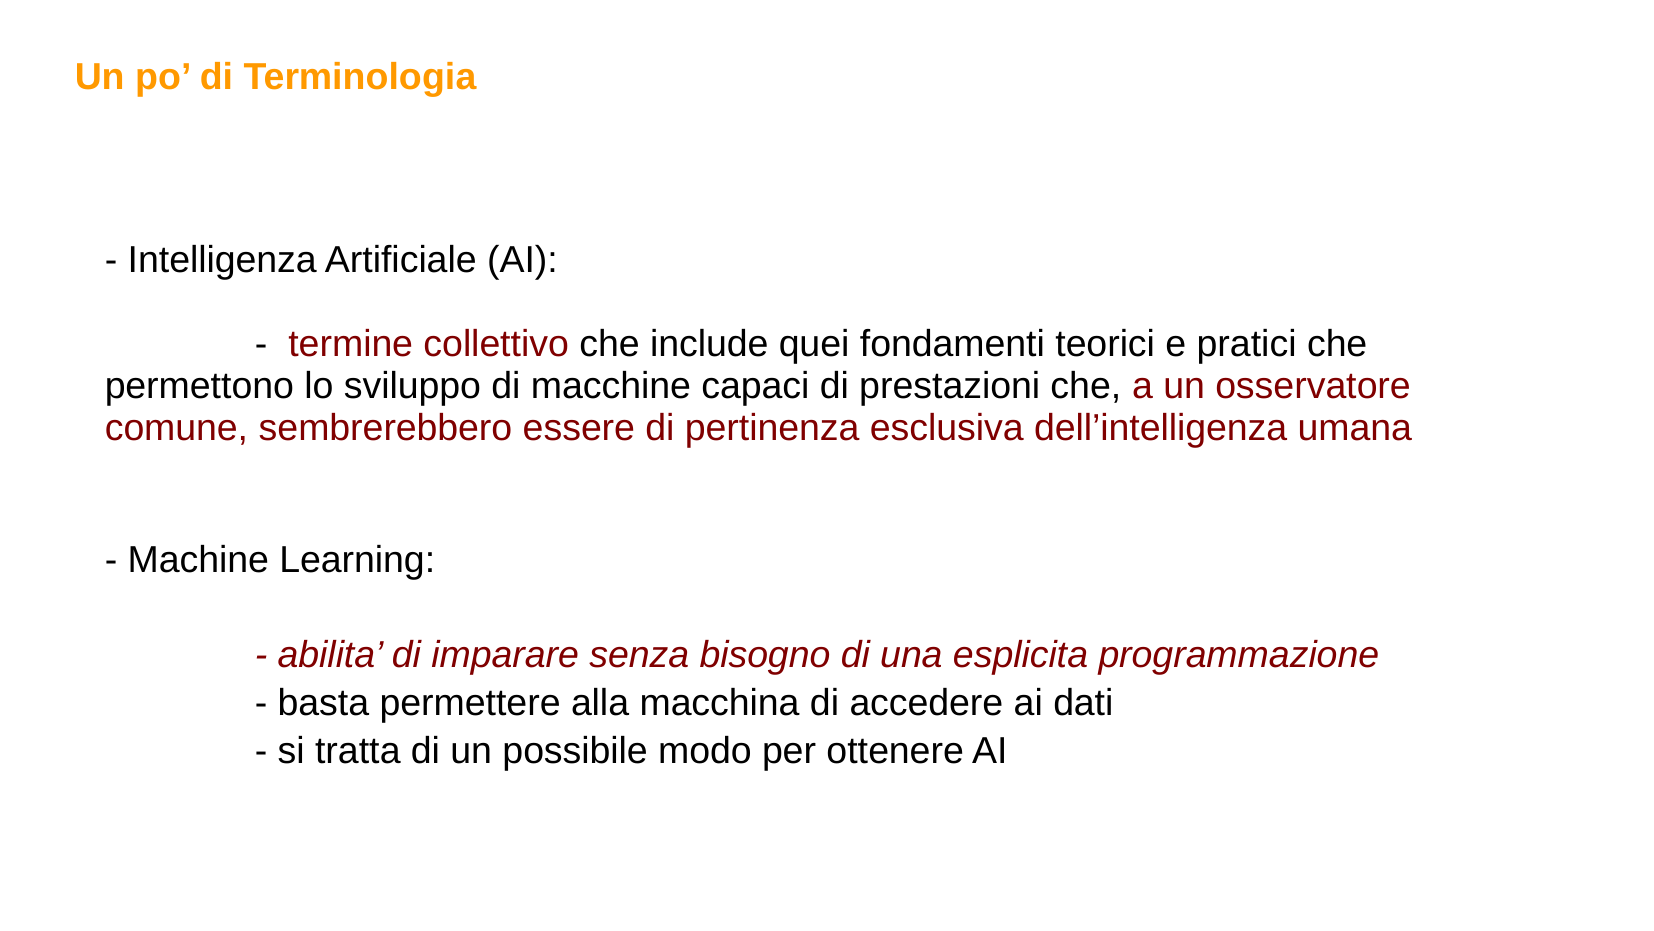

Un po’ di Terminologia
- Intelligenza Artificiale (AI):
		- termine collettivo che include quei fondamenti teorici e pratici che permettono lo sviluppo di macchine capaci di prestazioni che, a un osservatore comune, sembrerebbero essere di pertinenza esclusiva dell’intelligenza umana
- Machine Learning:
		- abilita’ di imparare senza bisogno di una esplicita programmazione
		- basta permettere alla macchina di accedere ai dati
		- si tratta di un possibile modo per ottenere AI